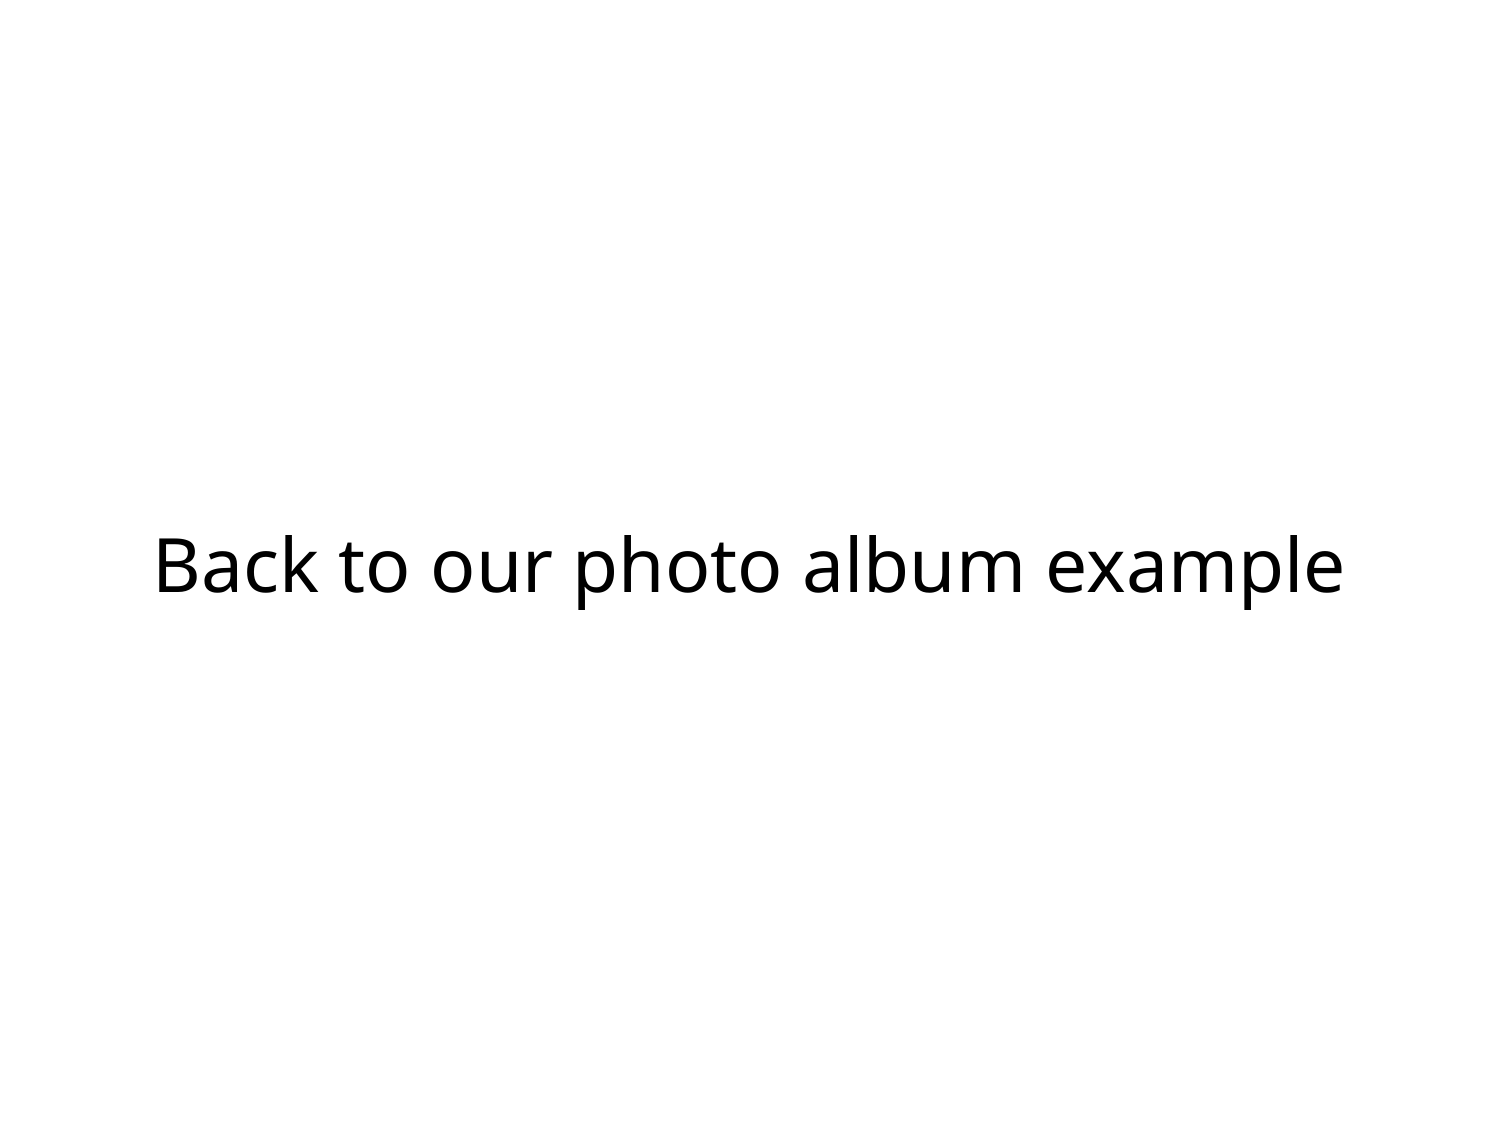

# Back to our photo album example